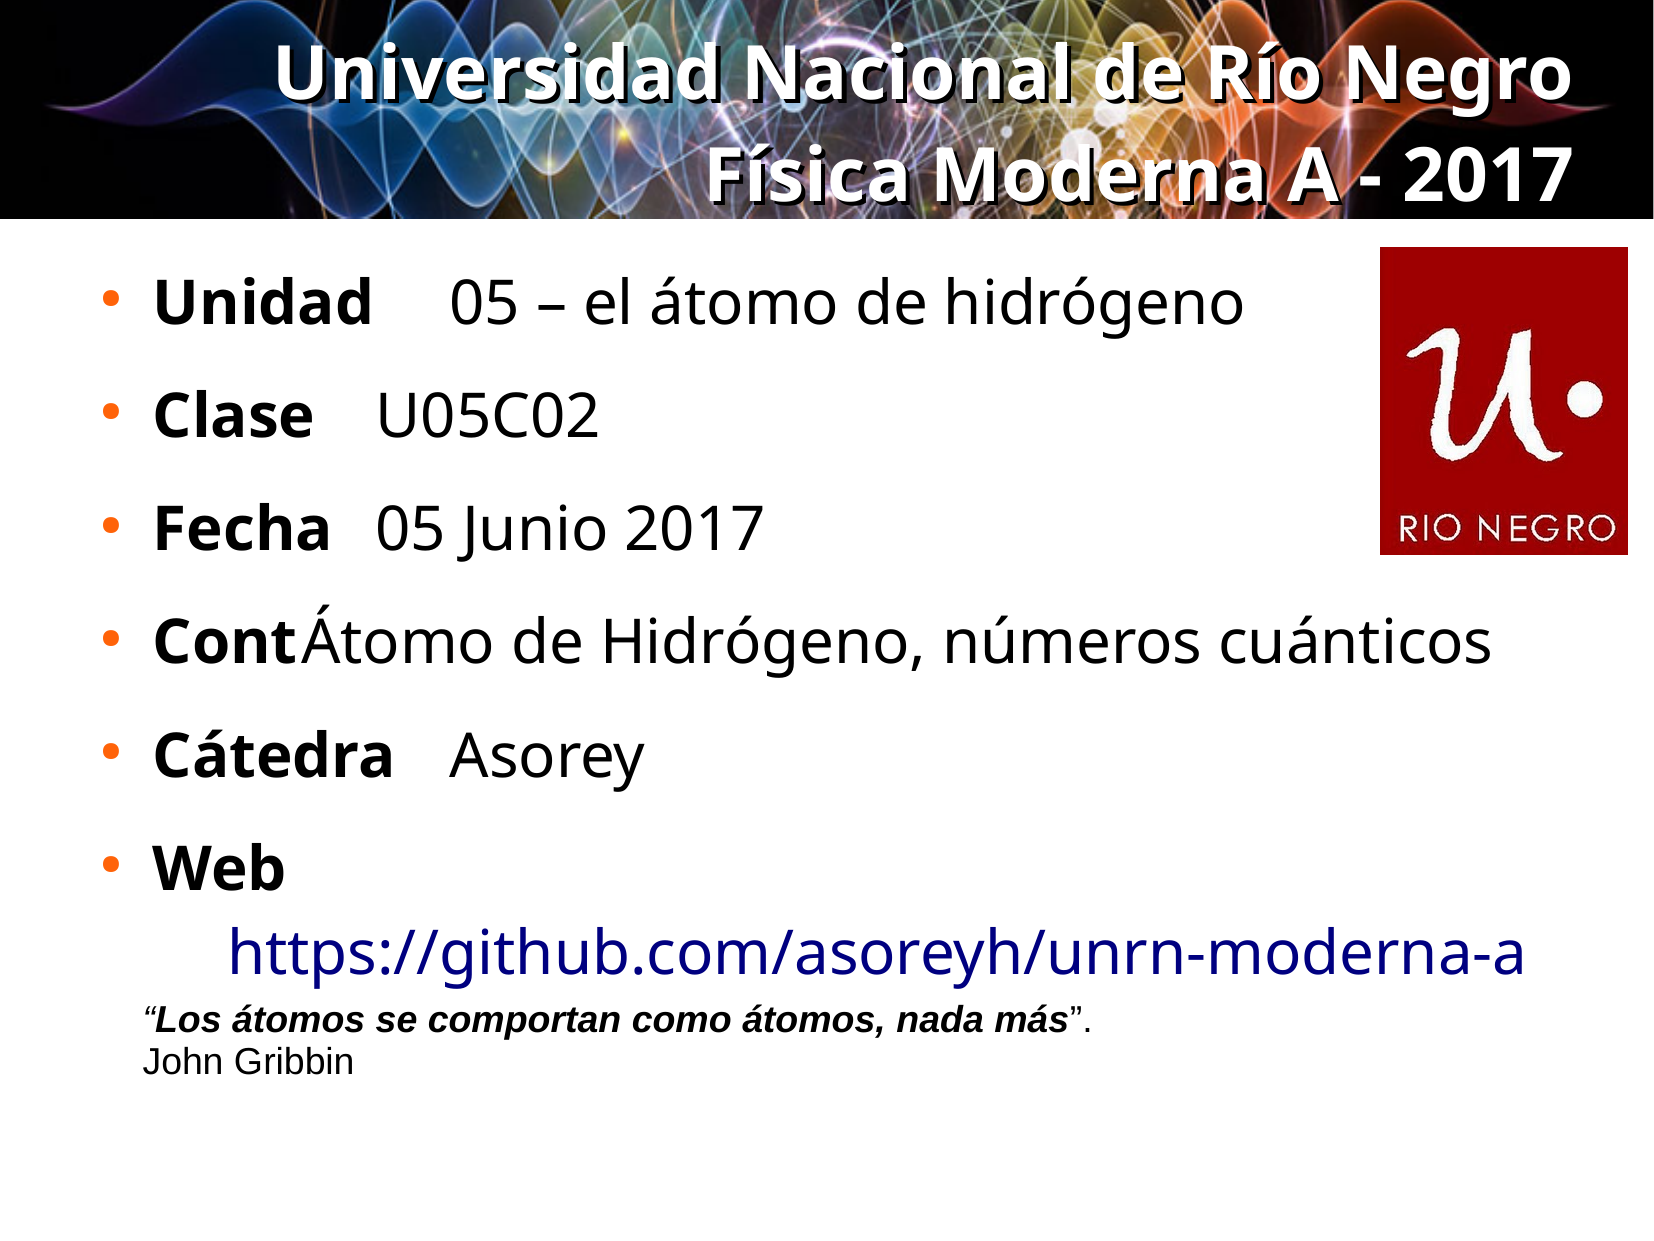

# Universidad Nacional de Río Negro Física Moderna A - 2017
Unidad 		05 – el átomo de hidrógeno
Clase			U05C02
Fecha		05 Junio 2017
Cont			Átomo de Hidrógeno, números cuánticos
Cátedra		Asorey
Web
		https://github.com/asoreyh/unrn-moderna-a
“Los átomos se comportan como átomos, nada más”.
John Gribbin